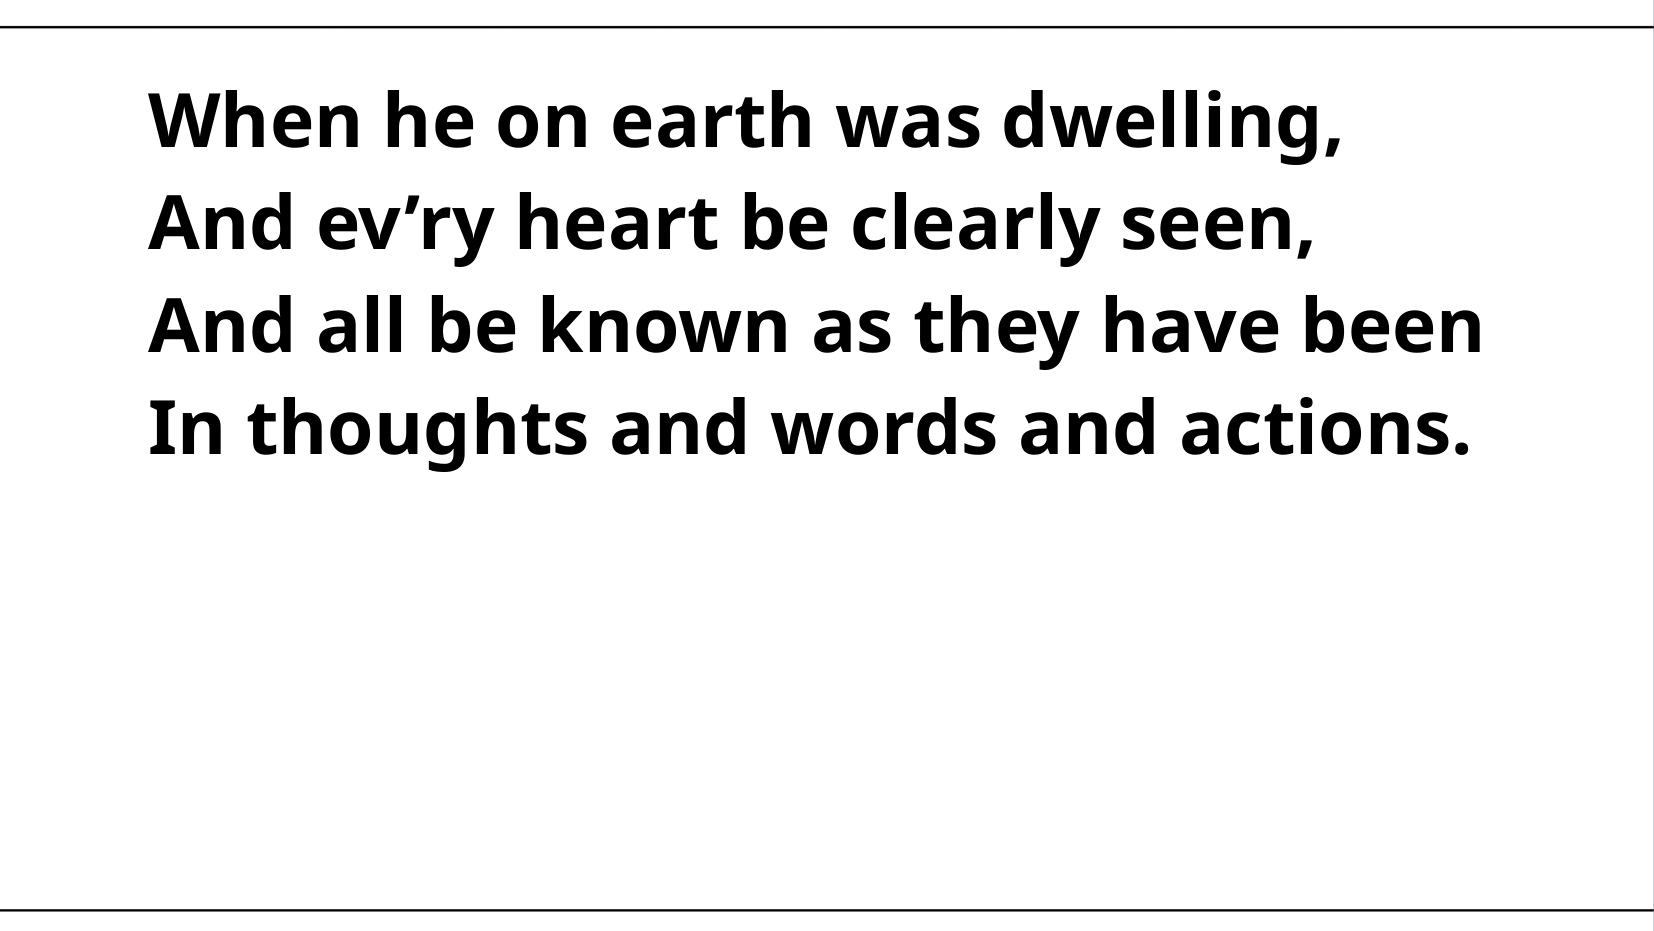

When he on earth was dwelling,
 And ev’ry heart be clearly seen,
 And all be known as they have been
 In thoughts and words and actions.